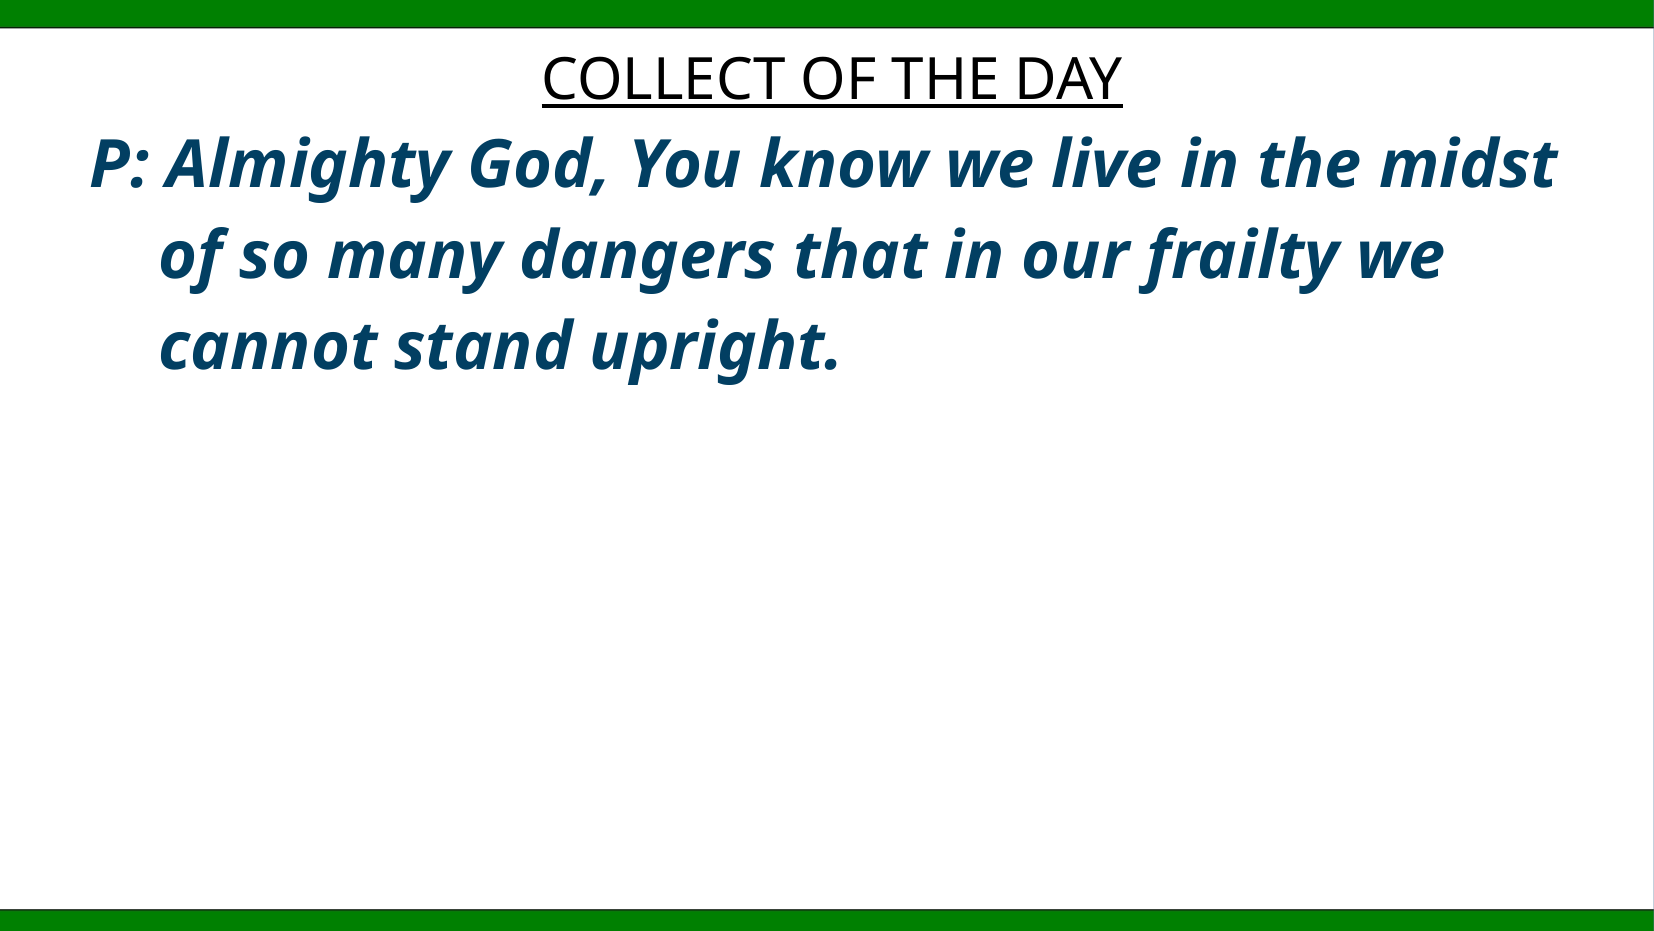

COLLECT OF THE DAY
P: Almighty God, You know we live in the midst
 of so many dangers that in our frailty we
 cannot stand upright.